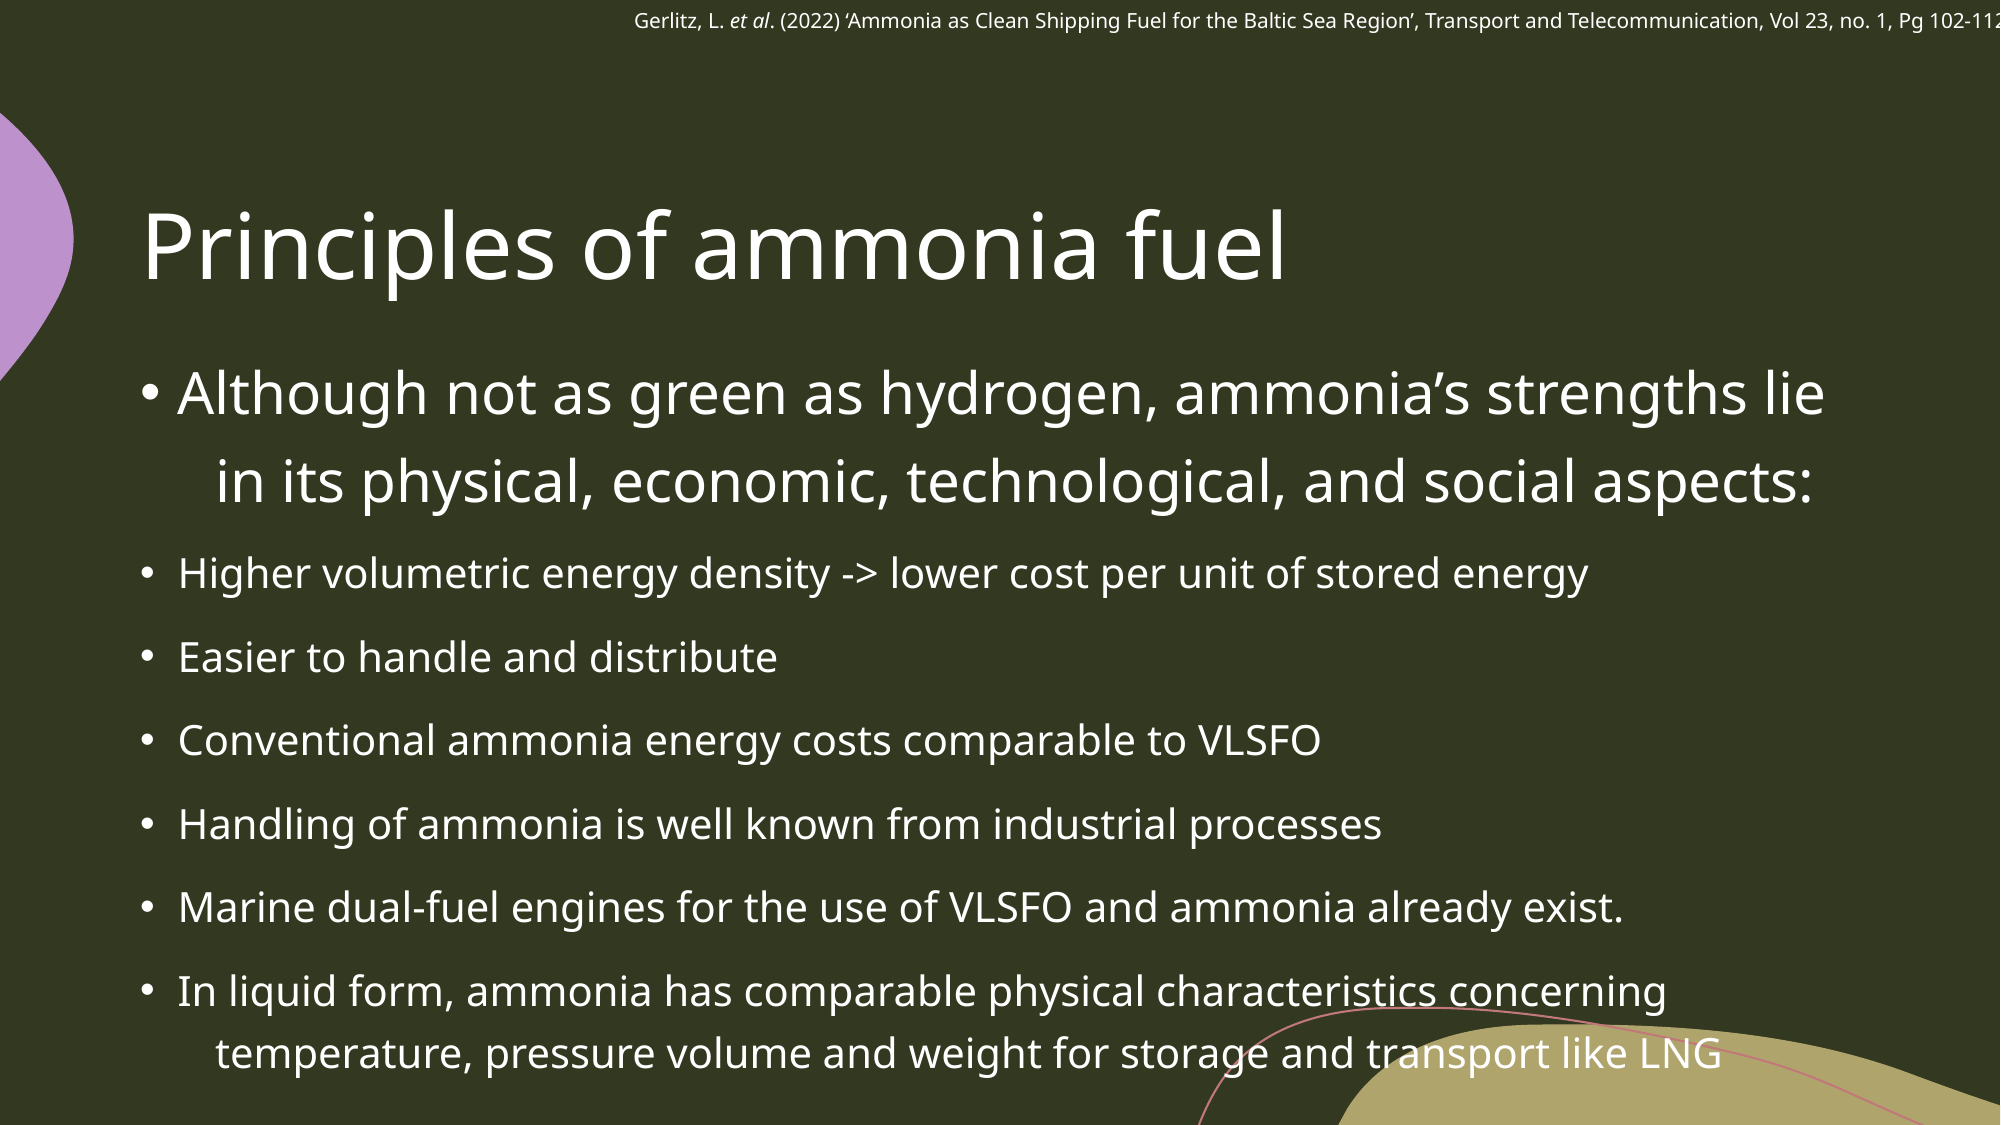

Gerlitz, L. et al. (2022) ‘Ammonia as Clean Shipping Fuel for the Baltic Sea Region’, Transport and Telecommunication, Vol 23, no. 1, Pg 102-112
# Principles of ammonia fuel
Although not as green as hydrogen, ammonia’s strengths lie in its physical, economic, technological, and social aspects:
Higher volumetric energy density -> lower cost per unit of stored energy
Easier to handle and distribute
Conventional ammonia energy costs comparable to VLSFO
Handling of ammonia is well known from industrial processes
Marine dual-fuel engines for the use of VLSFO and ammonia already exist.
In liquid form, ammonia has comparable physical characteristics concerning temperature, pressure volume and weight for storage and transport like LNG